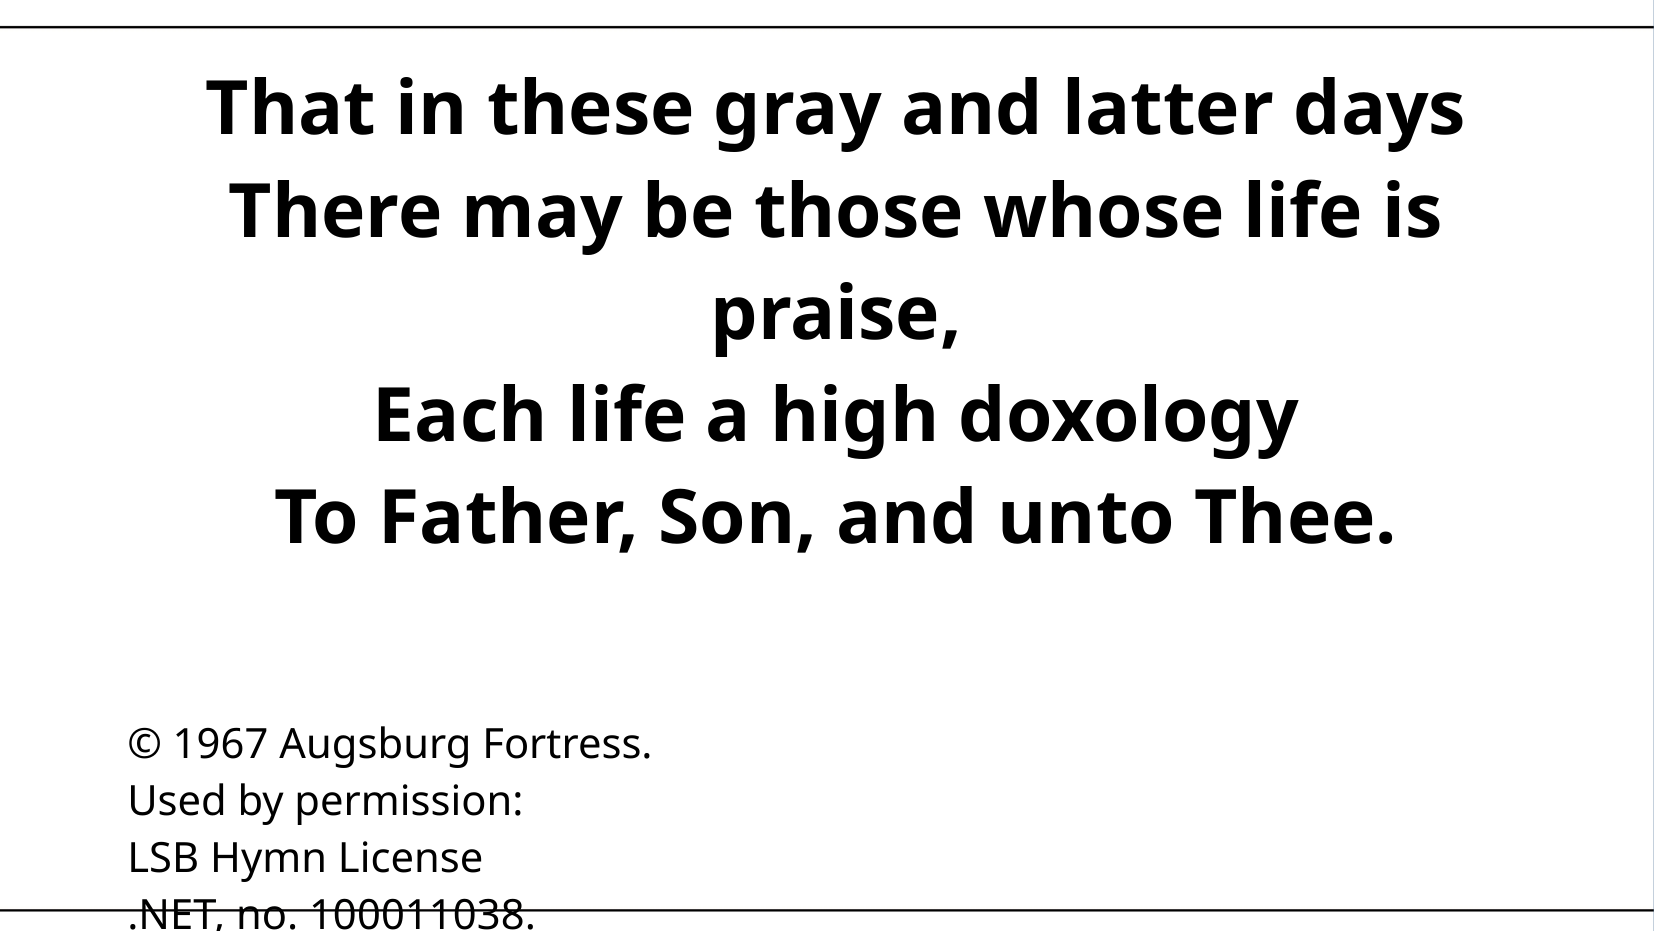

That in these gray and latter days
There may be those whose life is praise,
Each life a high doxology
To Father, Son, and unto Thee.
© 1967 Augsburg Fortress.
Used by permission:
LSB Hymn License
.NET, no. 100011038.